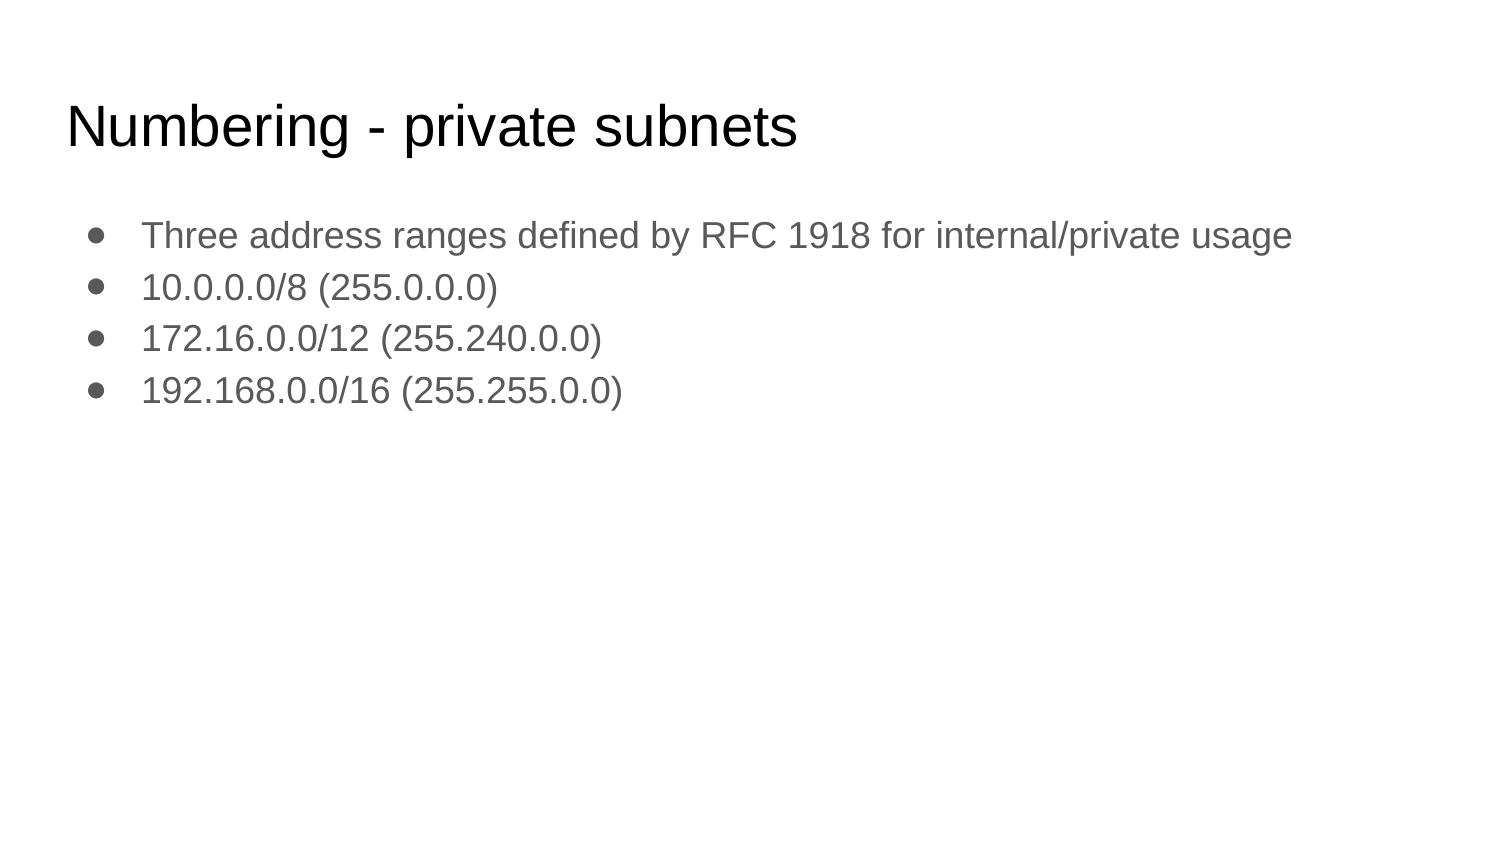

# Numbering - private subnets
Three address ranges defined by RFC 1918 for internal/private usage
10.0.0.0/8 (255.0.0.0)
172.16.0.0/12 (255.240.0.0)
192.168.0.0/16 (255.255.0.0)